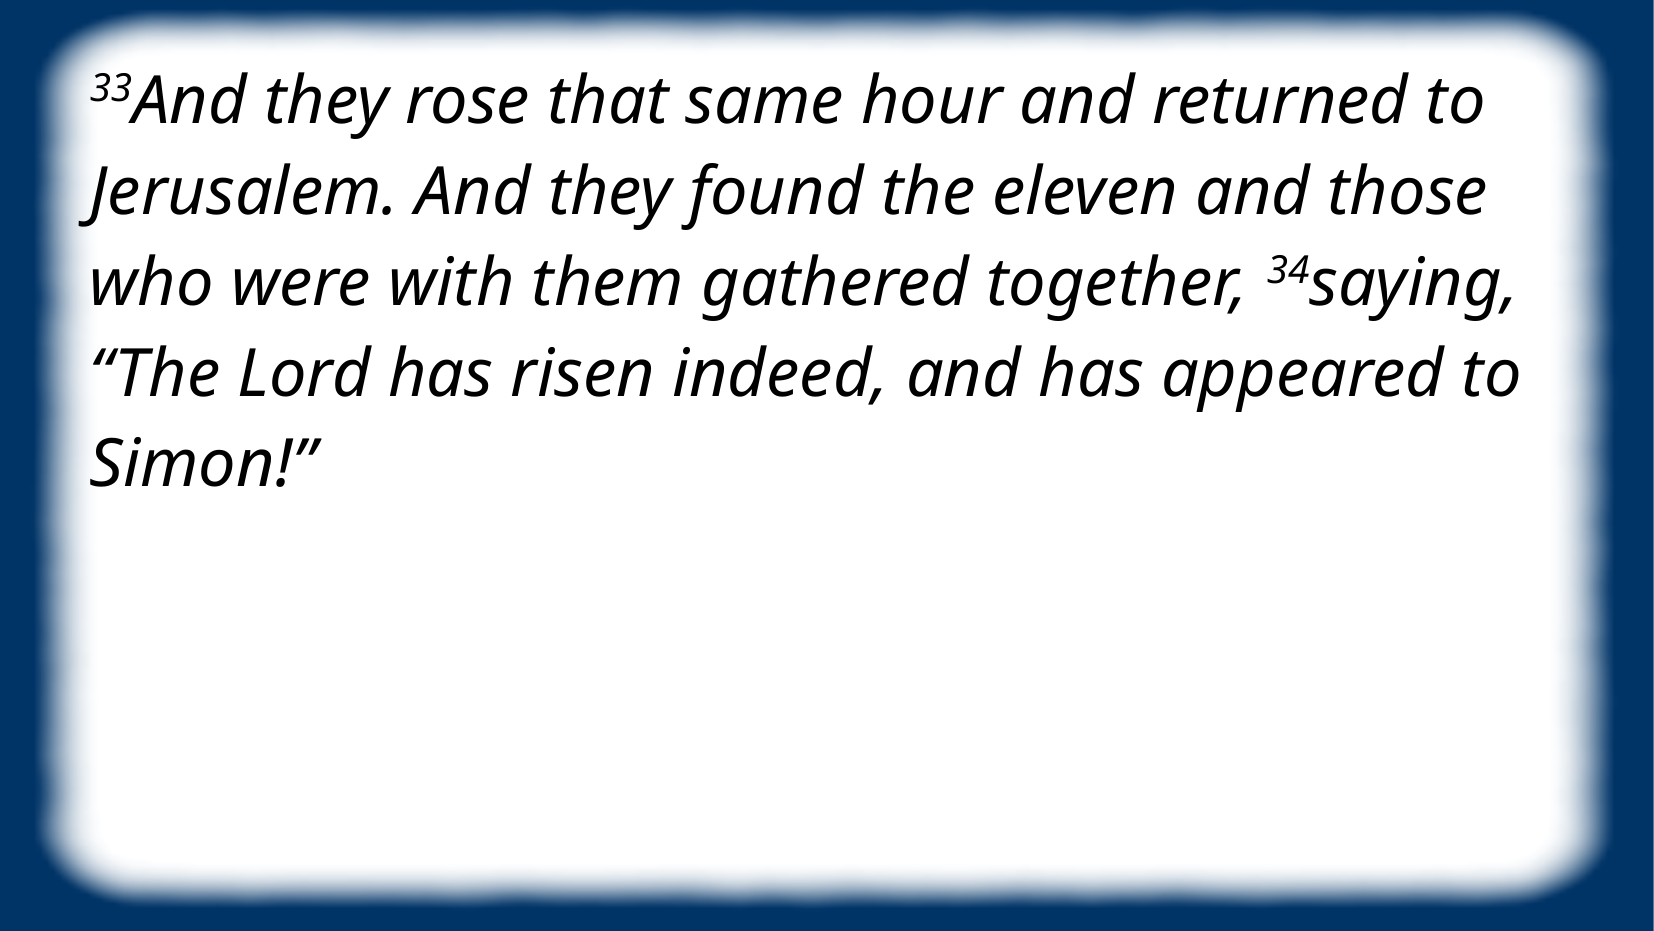

33And they rose that same hour and returned to Jerusalem. And they found the eleven and those who were with them gathered together, 34saying, “The Lord has risen indeed, and has appeared to Simon!”